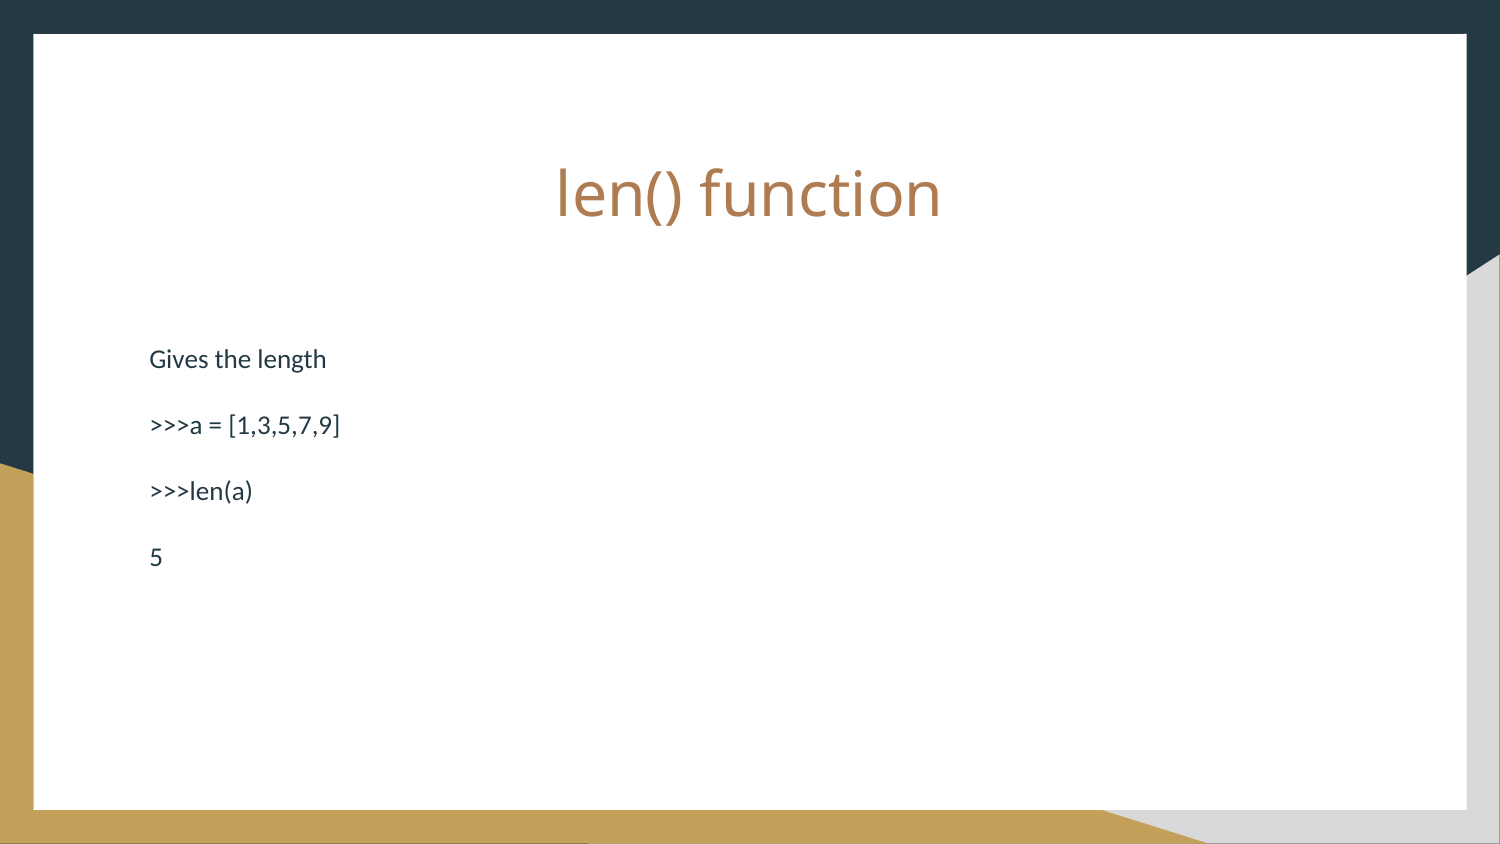

# len() function
Gives the length
>>>a = [1,3,5,7,9]
>>>len(a)
5